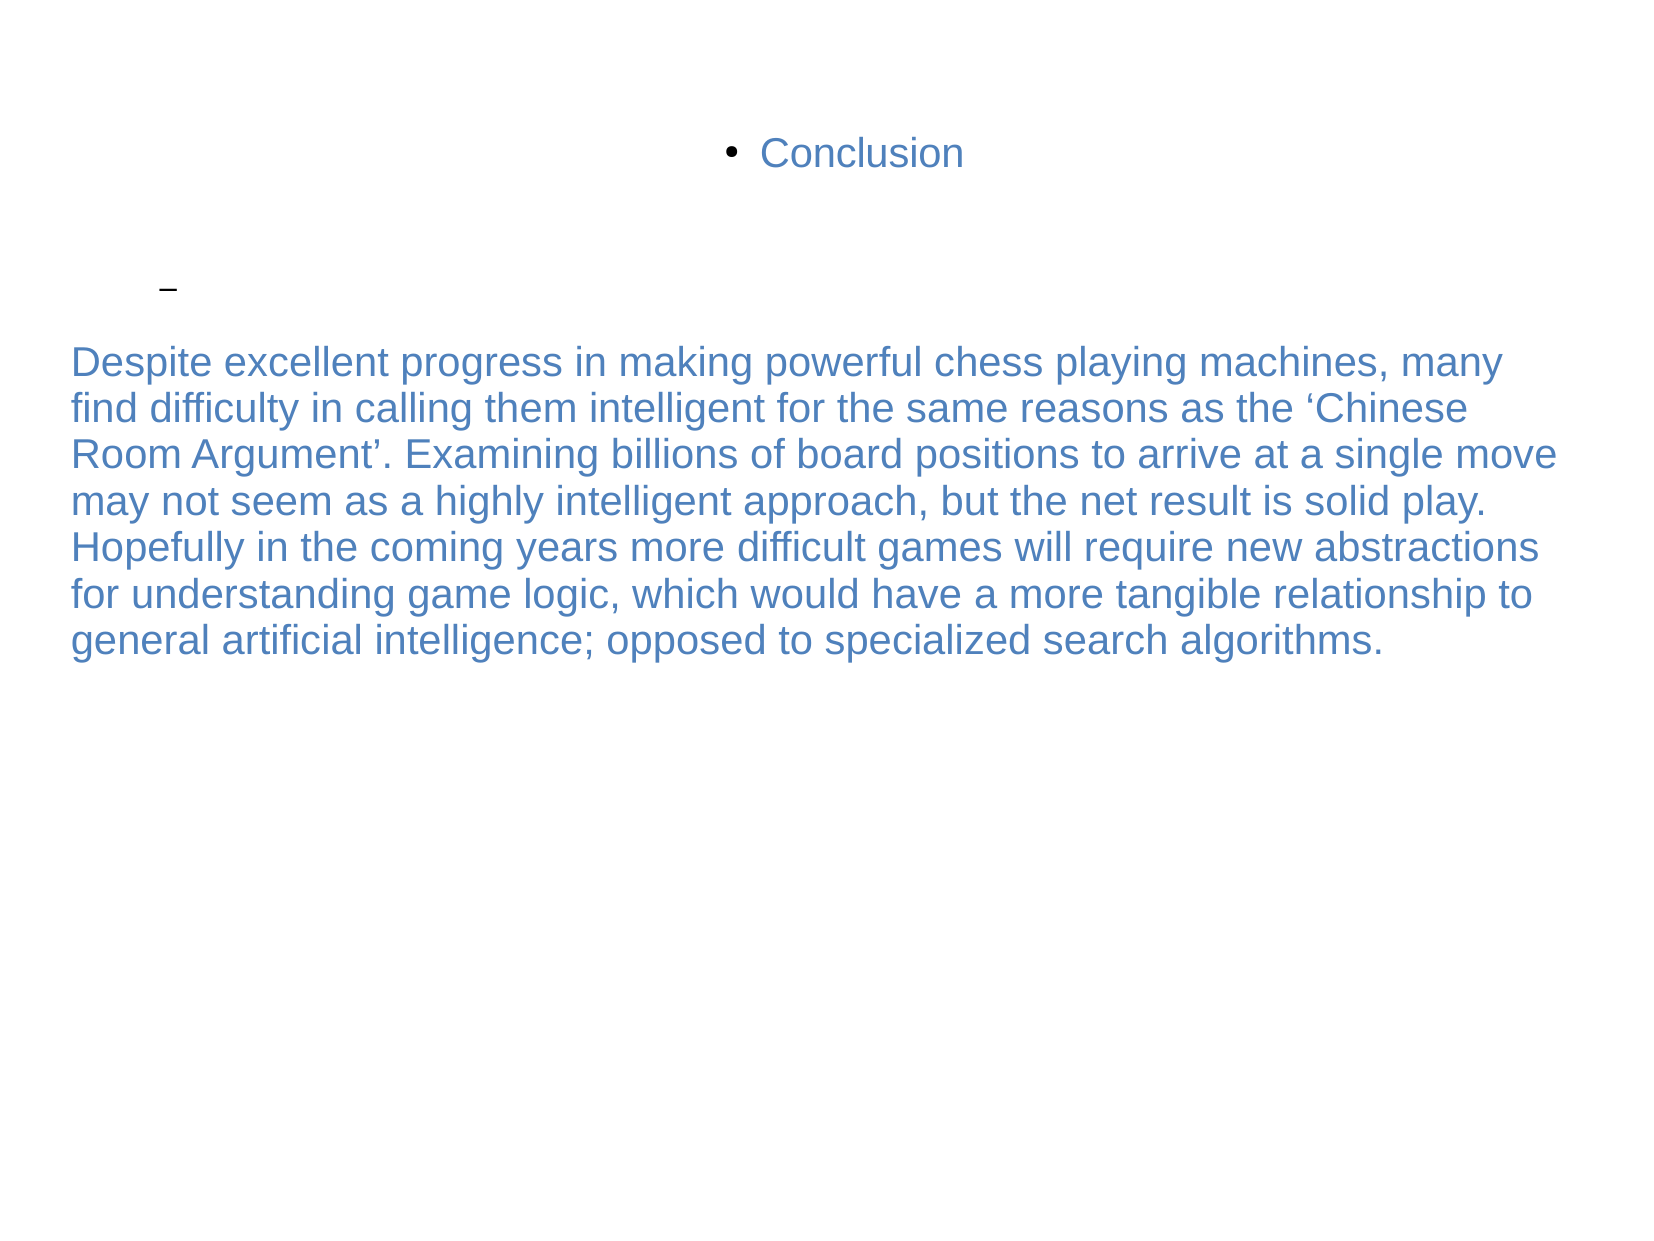

# Conclusion
Despite excellent progress in making powerful chess playing machines, many find difficulty in calling them intelligent for the same reasons as the ‘Chinese Room Argument’. Examining billions of board positions to arrive at a single move may not seem as a highly intelligent approach, but the net result is solid play. Hopefully in the coming years more difficult games will require new abstractions for understanding game logic, which would have a more tangible relationship to general artificial intelligence; opposed to specialized search algorithms.